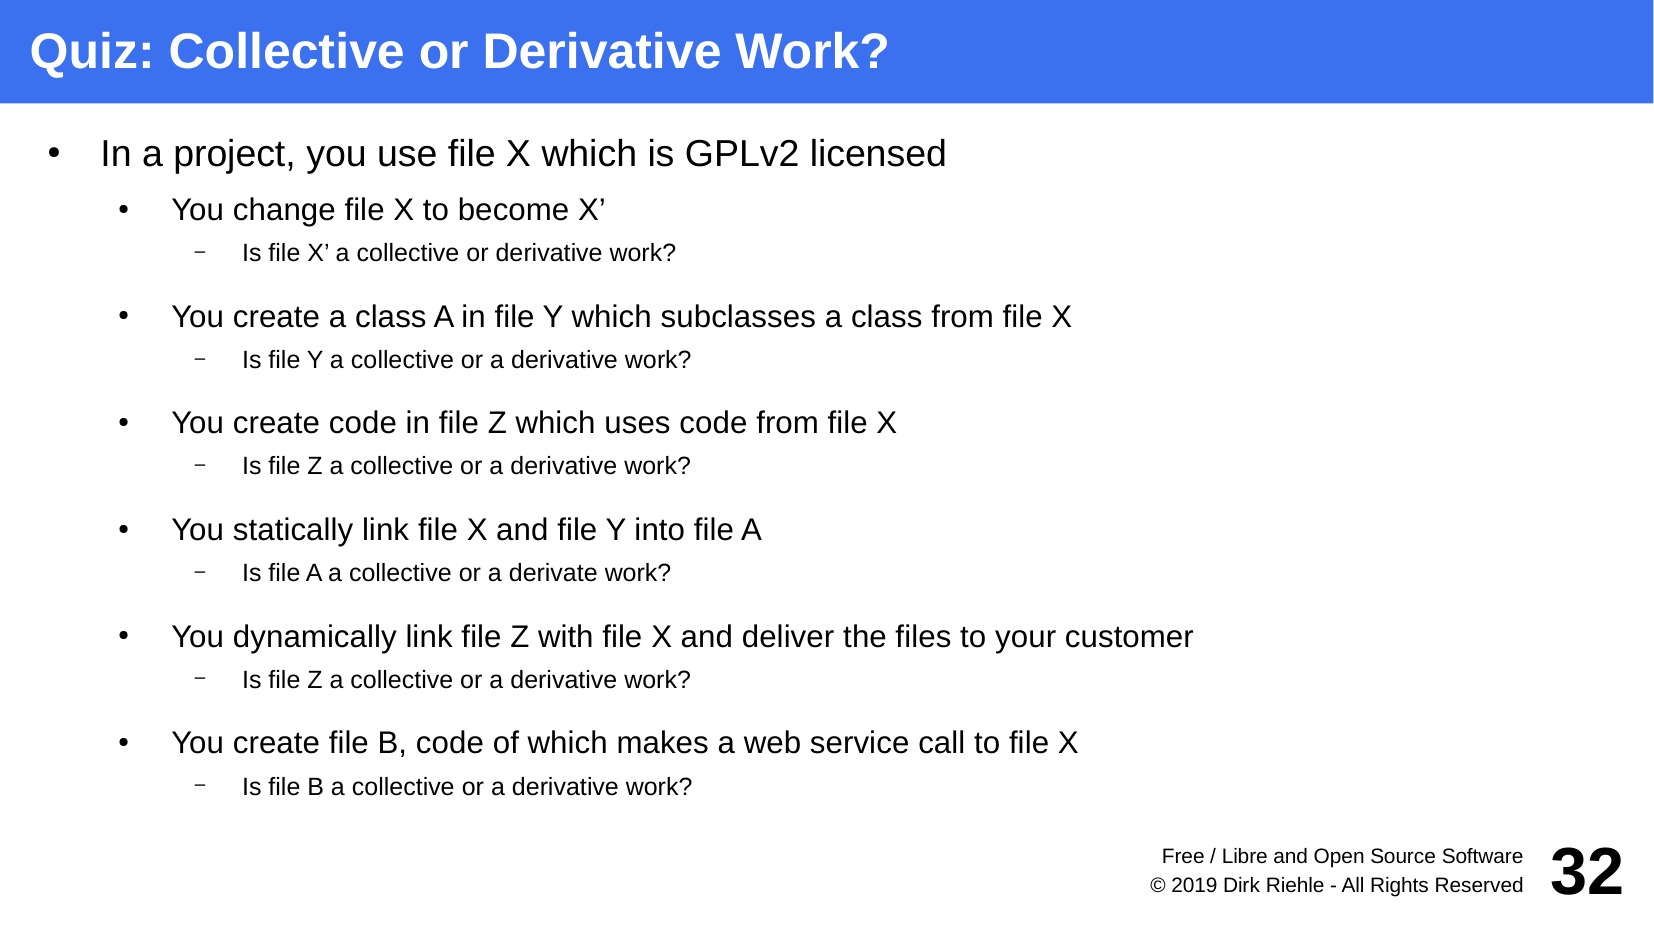

# Quiz: Collective or Derivative Work?
In a project, you use file X which is GPLv2 licensed
You change file X to become X’
Is file X’ a collective or derivative work?
You create a class A in file Y which subclasses a class from file X
Is file Y a collective or a derivative work?
You create code in file Z which uses code from file X
Is file Z a collective or a derivative work?
You statically link file X and file Y into file A
Is file A a collective or a derivate work?
You dynamically link file Z with file X and deliver the files to your customer
Is file Z a collective or a derivative work?
You create file B, code of which makes a web service call to file X
Is file B a collective or a derivative work?
Free / Libre and Open Source Software
32
© 2019 Dirk Riehle - All Rights Reserved